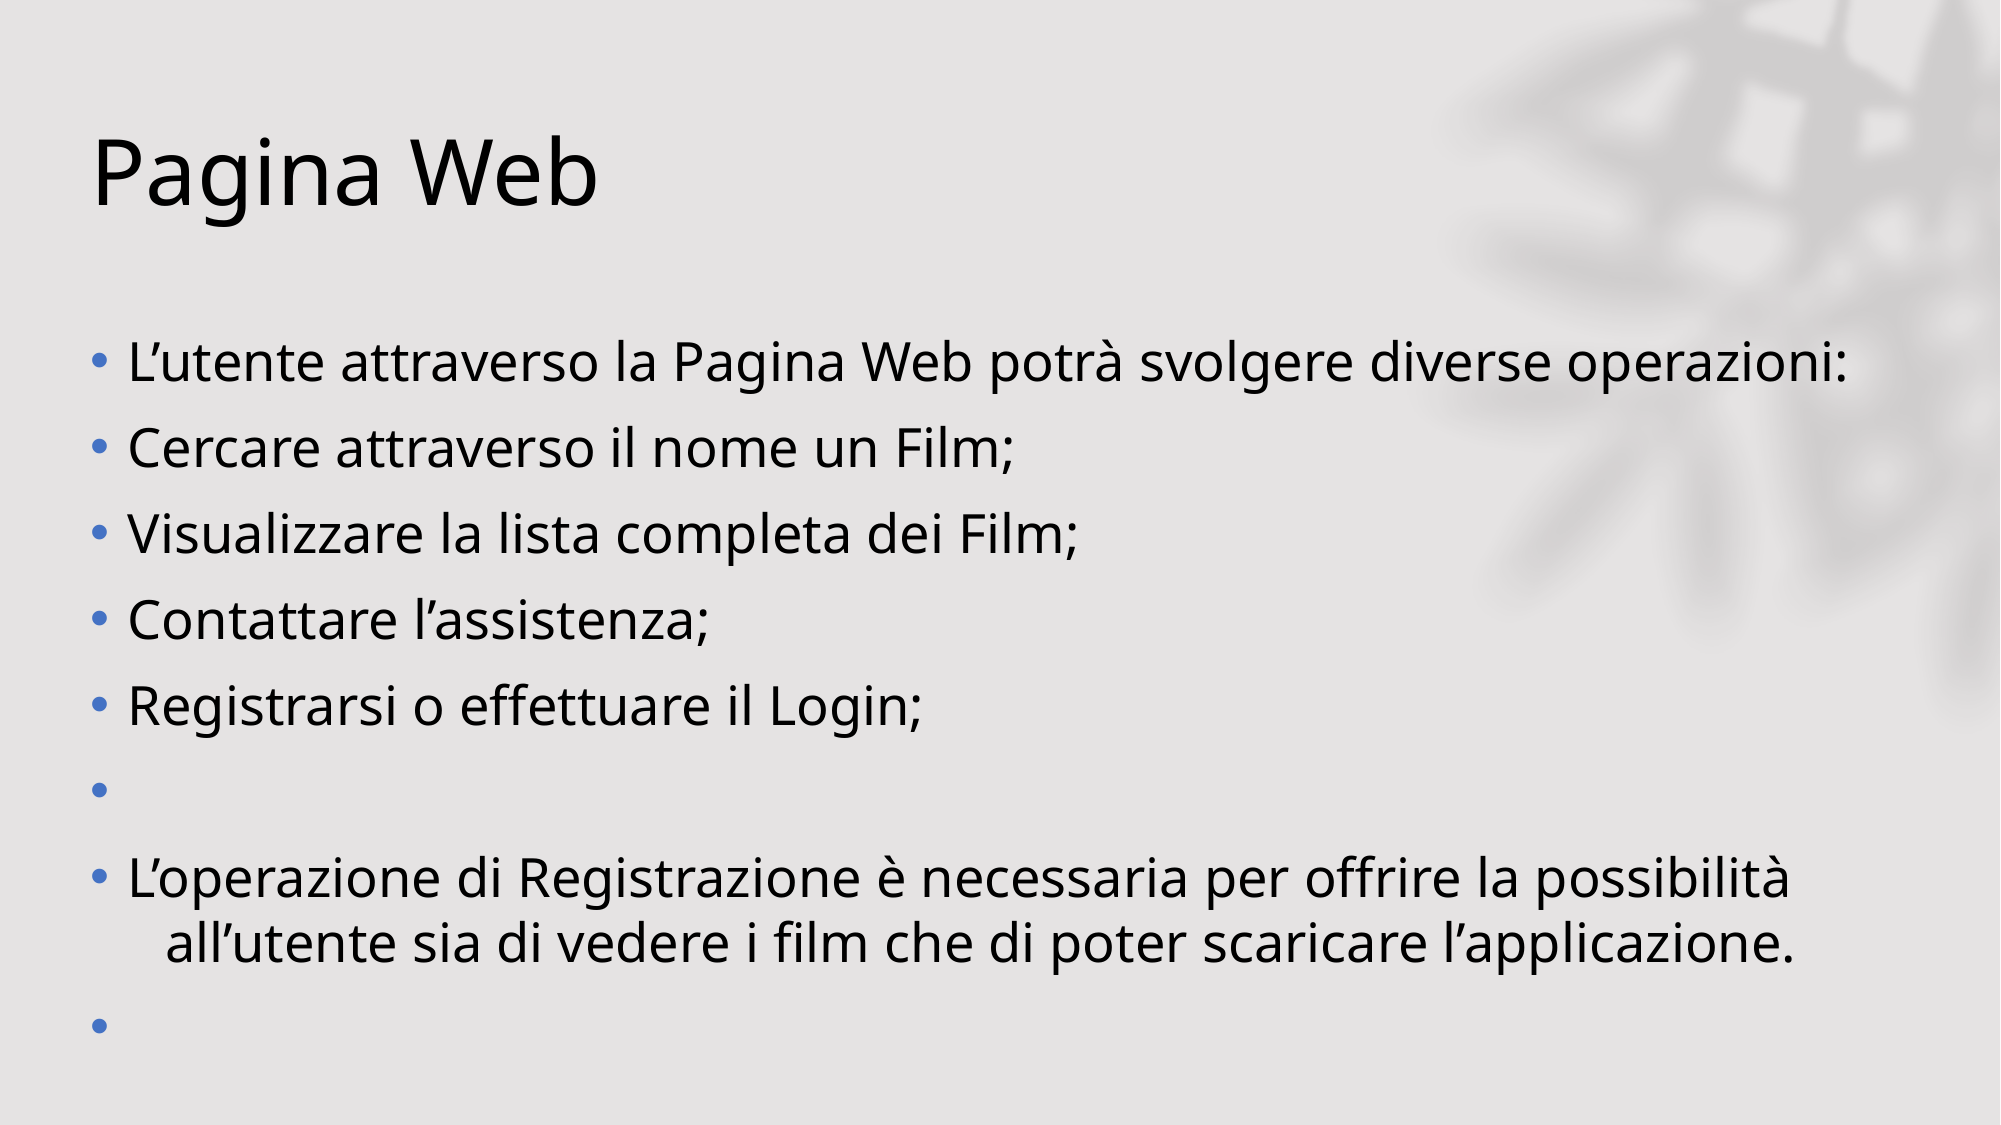

# Pagina Web
L’utente attraverso la Pagina Web potrà svolgere diverse operazioni:
Cercare attraverso il nome un Film;
Visualizzare la lista completa dei Film;
Contattare l’assistenza;
Registrarsi o effettuare il Login;
L’operazione di Registrazione è necessaria per offrire la possibilità all’utente sia di vedere i film che di poter scaricare l’applicazione.